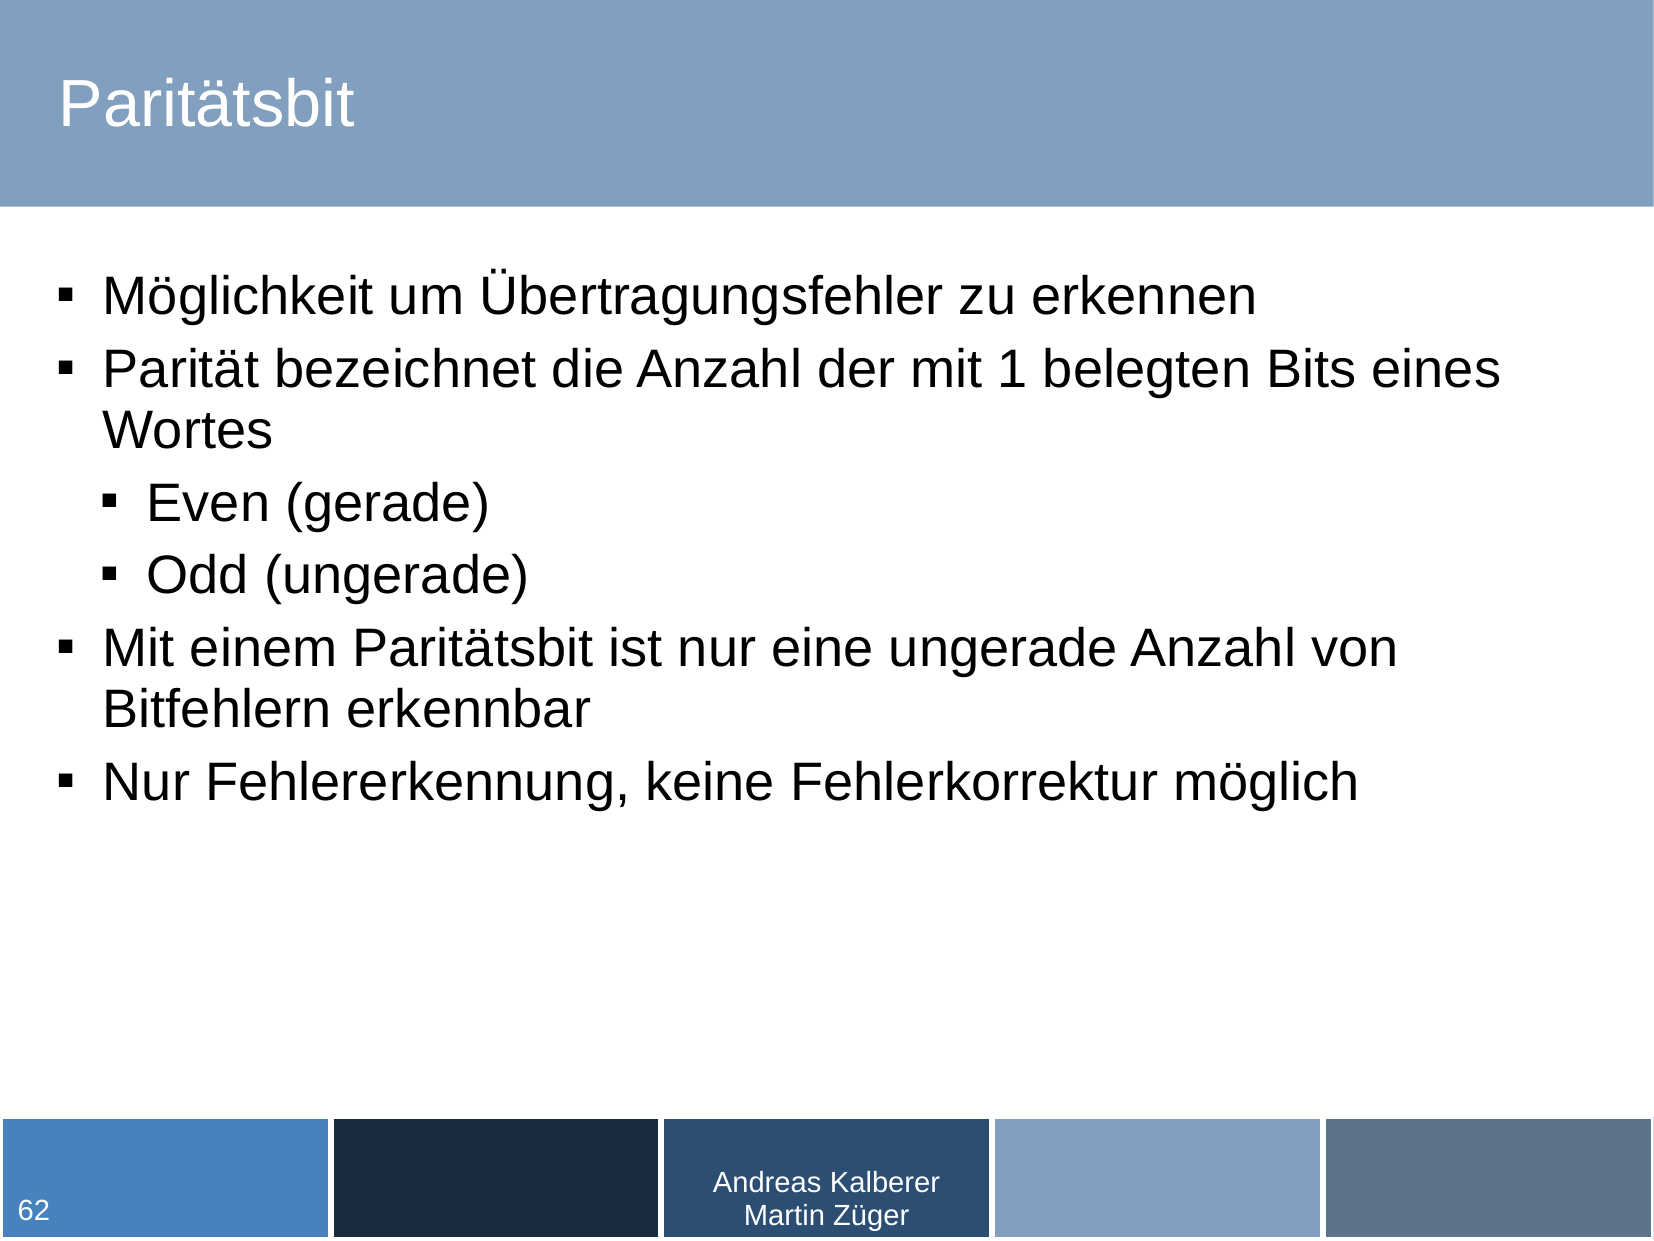

# Paritätsbit
Möglichkeit um Übertragungsfehler zu erkennen
Parität bezeichnet die Anzahl der mit 1 belegten Bits eines Wortes
Even (gerade)
Odd (ungerade)
Mit einem Paritätsbit ist nur eine ungerade Anzahl von Bitfehlern erkennbar
Nur Fehlererkennung, keine Fehlerkorrektur möglich
LibreOffice Productivity Suite
62